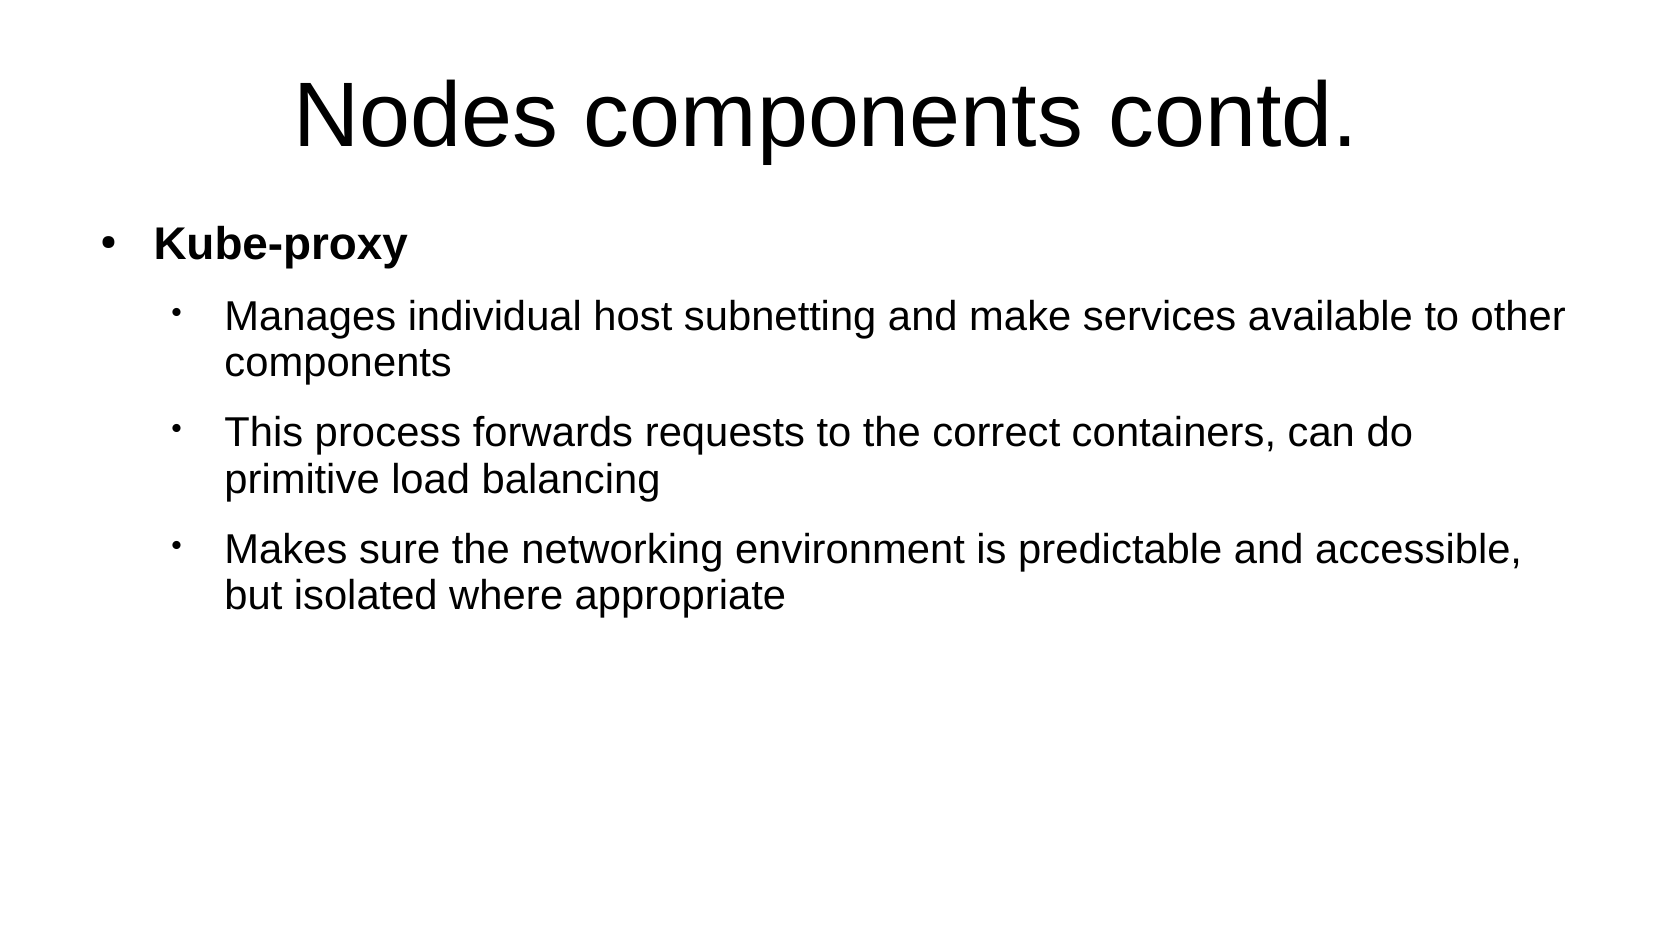

# Nodes components contd.
Kube-proxy
Manages individual host subnetting and make services available to other components
This process forwards requests to the correct containers, can do primitive load balancing
Makes sure the networking environment is predictable and accessible, but isolated where appropriate